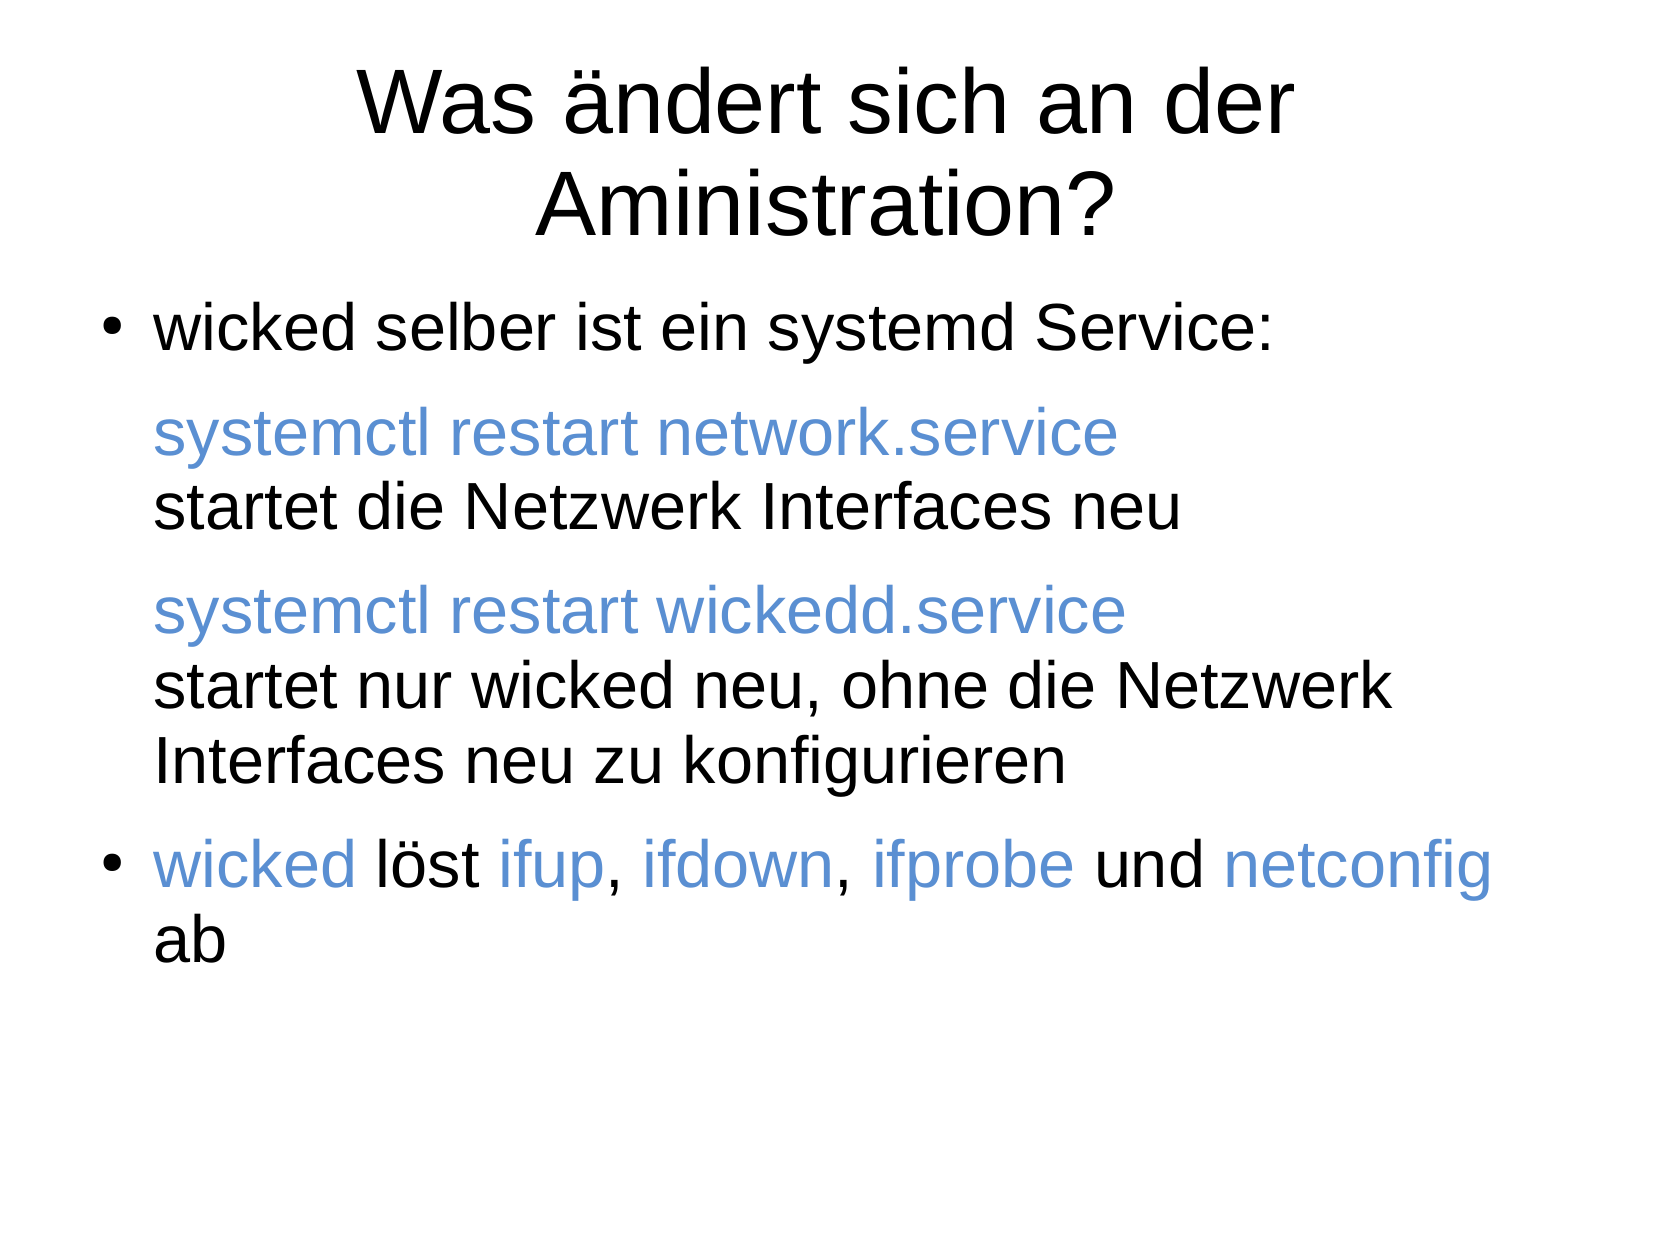

# Was ändert sich an der Aministration?
wicked selber ist ein systemd Service:
systemctl restart network.service
startet die Netzwerk Interfaces neu
systemctl restart wickedd.service
startet nur wicked neu, ohne die Netzwerk Interfaces neu zu konfigurieren
wicked löst ifup, ifdown, ifprobe und netconfig ab